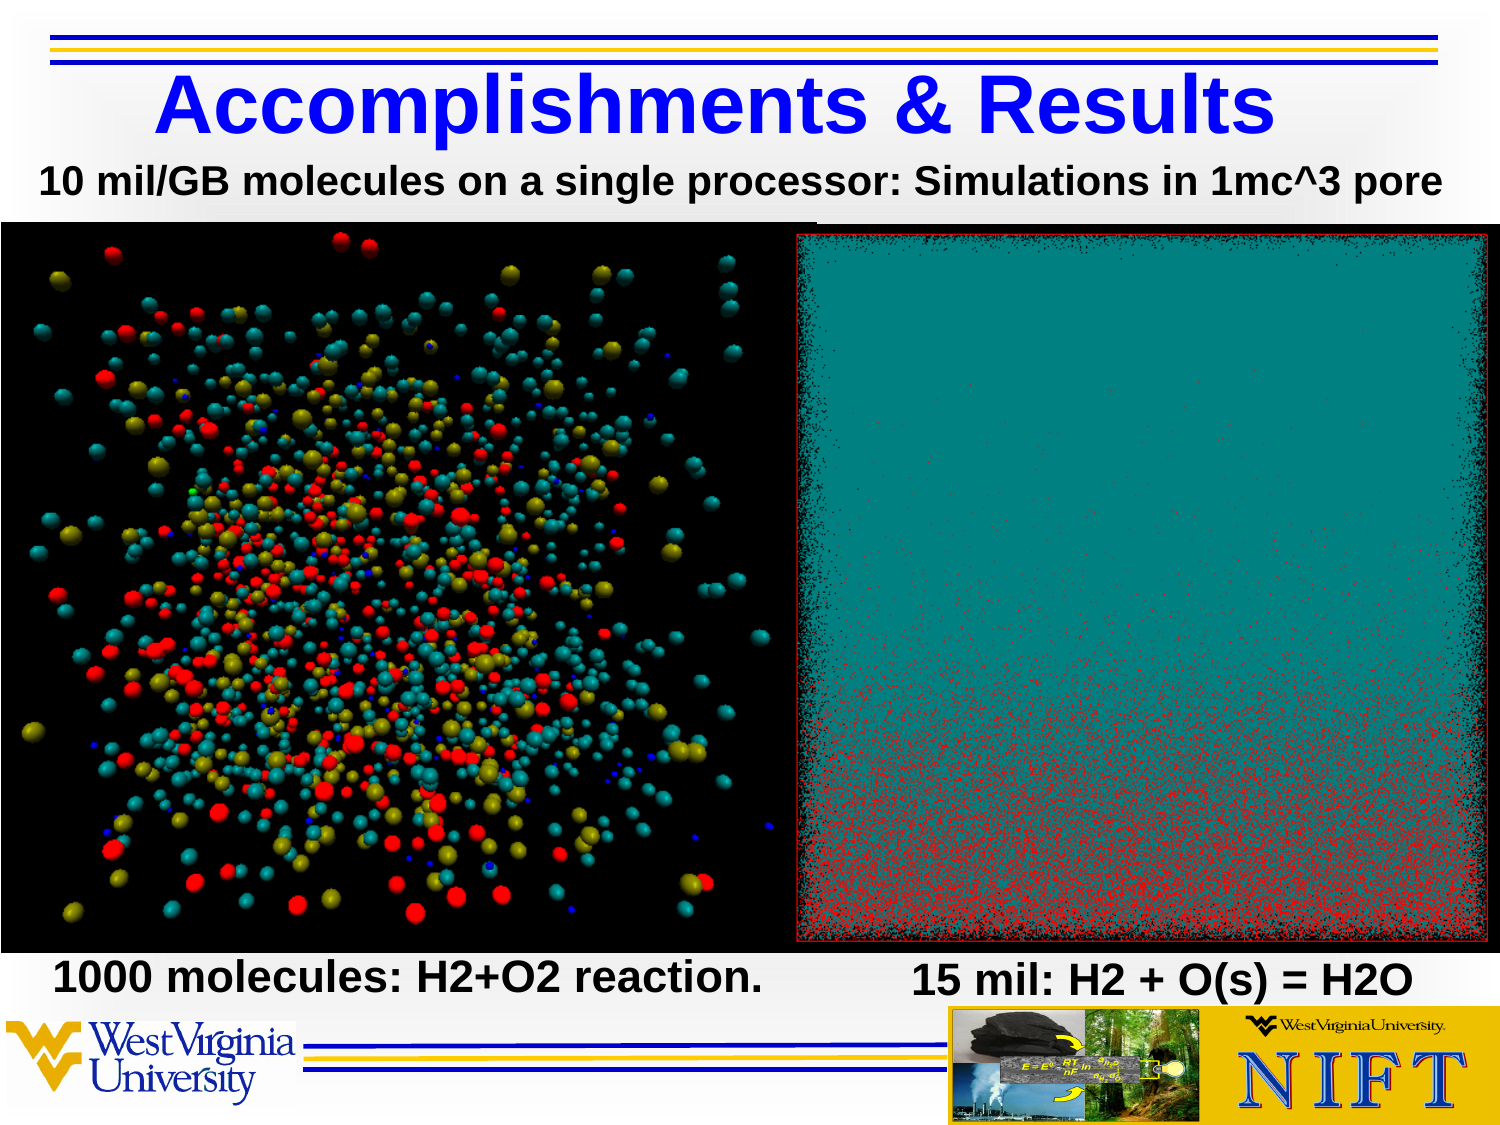

Accomplishments & Results
10 mil/GB molecules on a single processor: Simulations in 1mc^3 pore
1000 molecules: H2+O2 reaction.
15 mil: H2 + O(s) = H2O